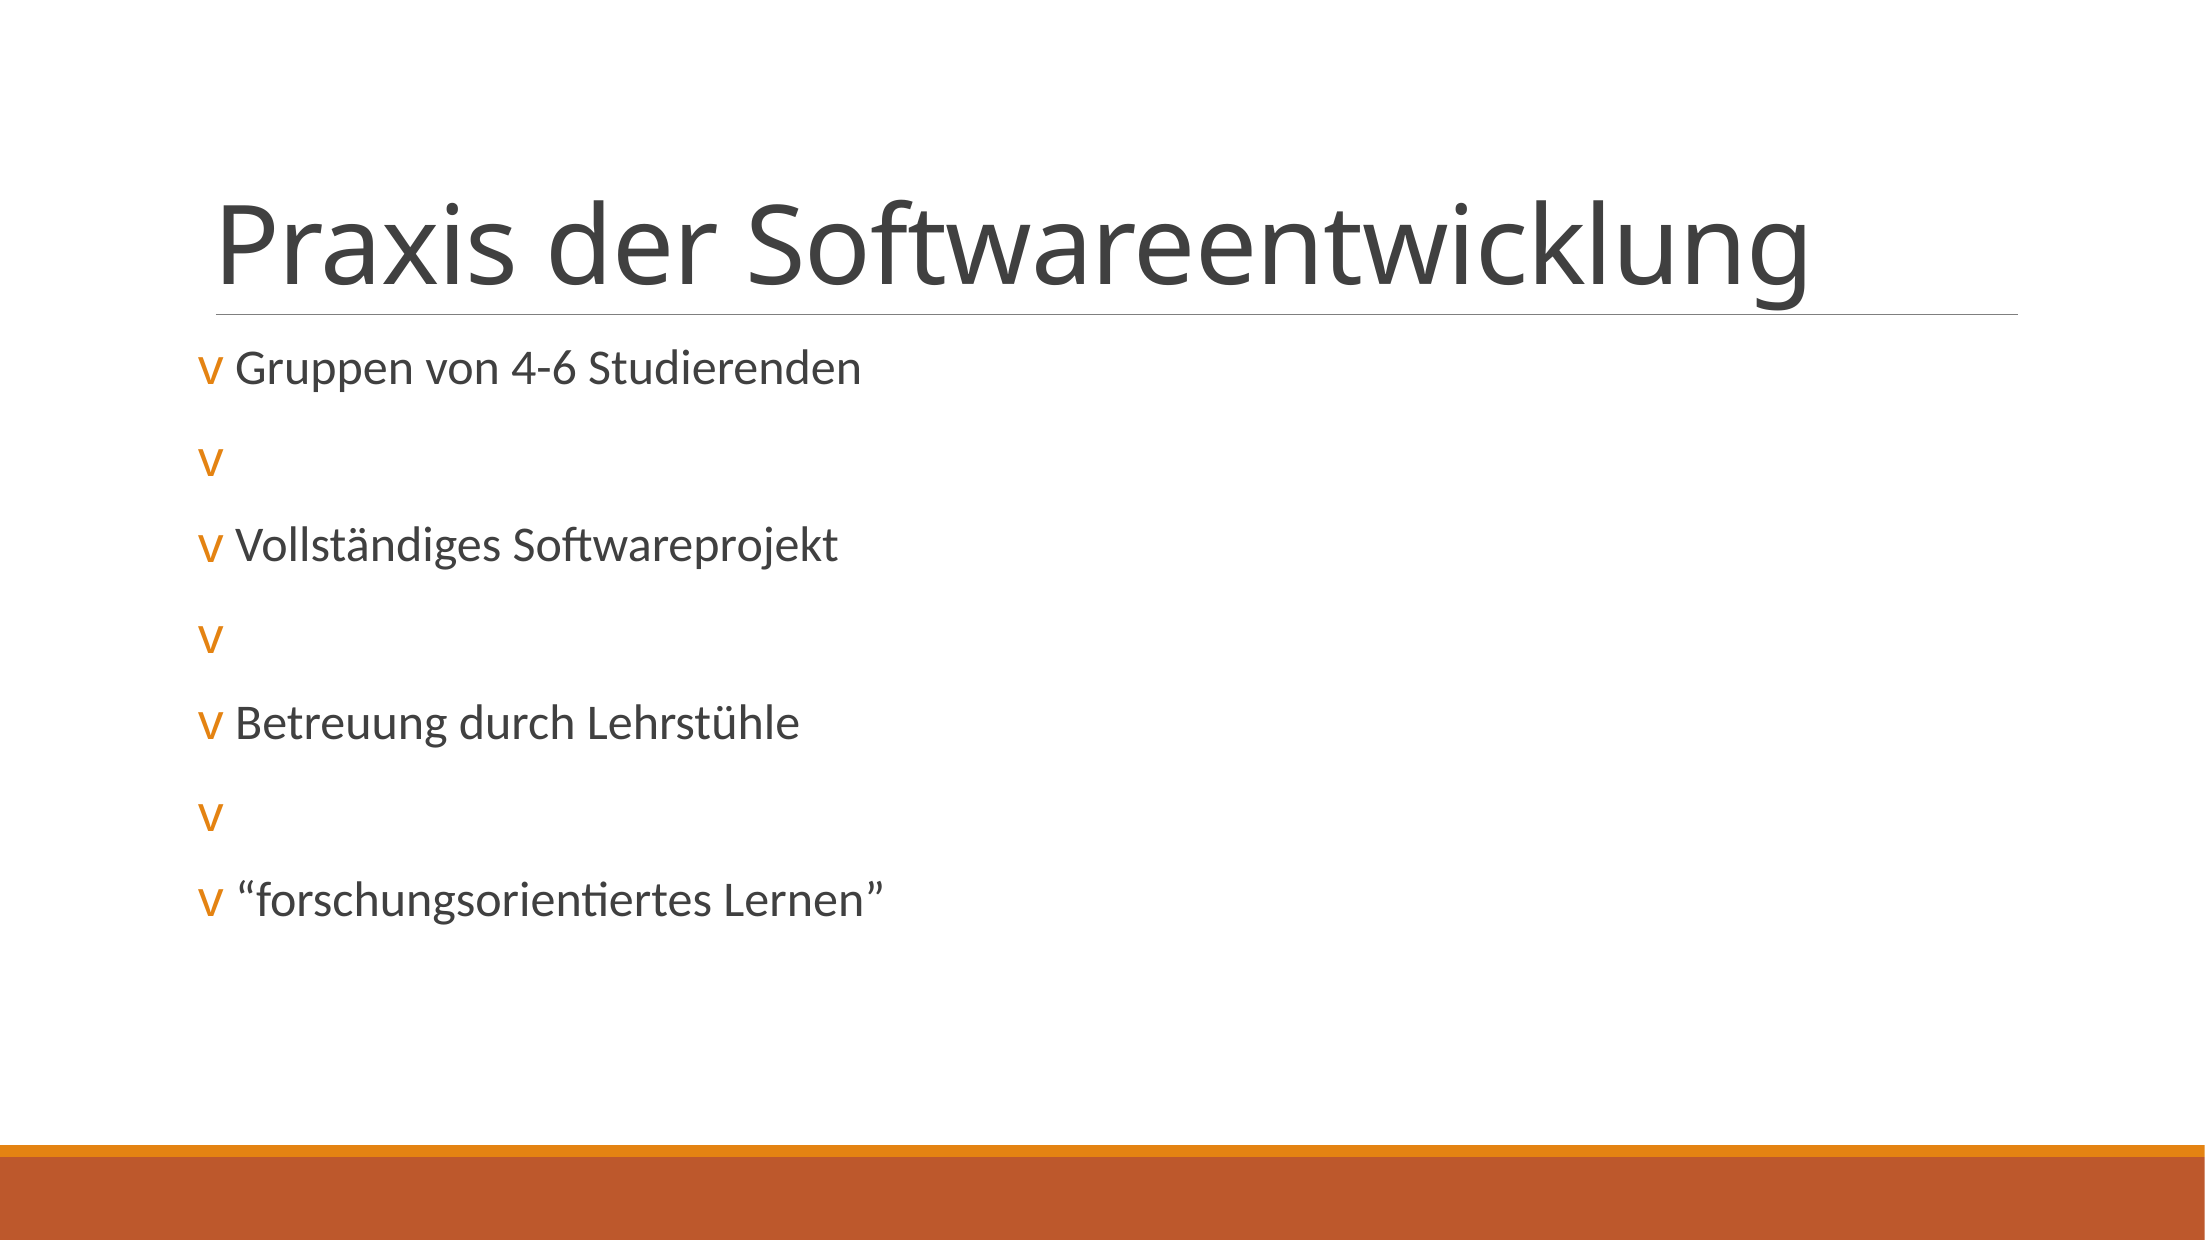

# Praxis der Softwareentwicklung
 Gruppen von 4-6 Studierenden
 Vollständiges Softwareprojekt
 Betreuung durch Lehrstühle
 “forschungsorientiertes Lernen”